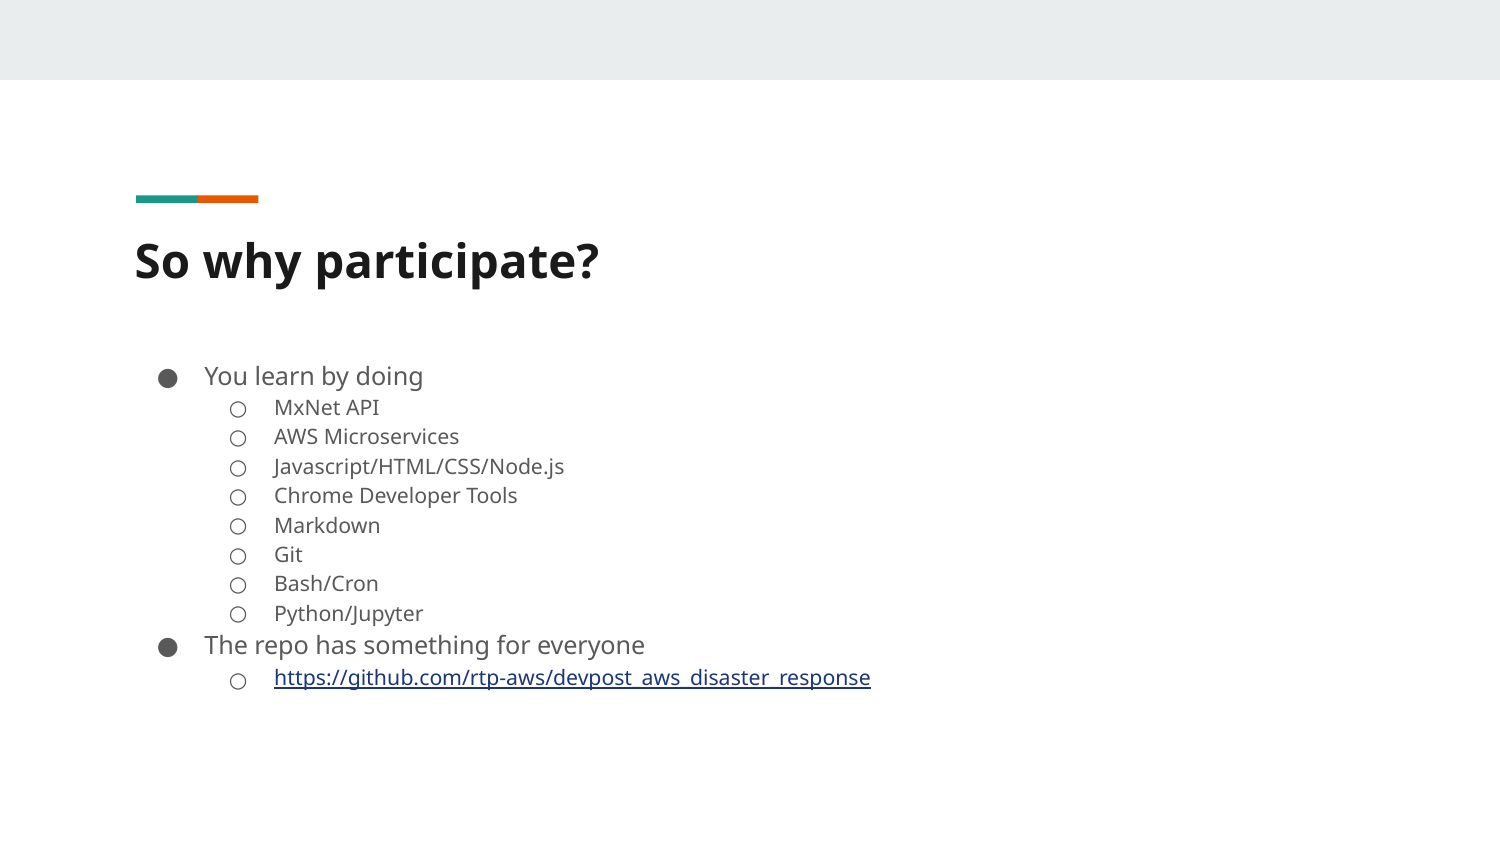

# So why participate?
You learn by doing
MxNet API
AWS Microservices
Javascript/HTML/CSS/Node.js
Chrome Developer Tools
Markdown
Git
Bash/Cron
Python/Jupyter
The repo has something for everyone
https://github.com/rtp-aws/devpost_aws_disaster_response